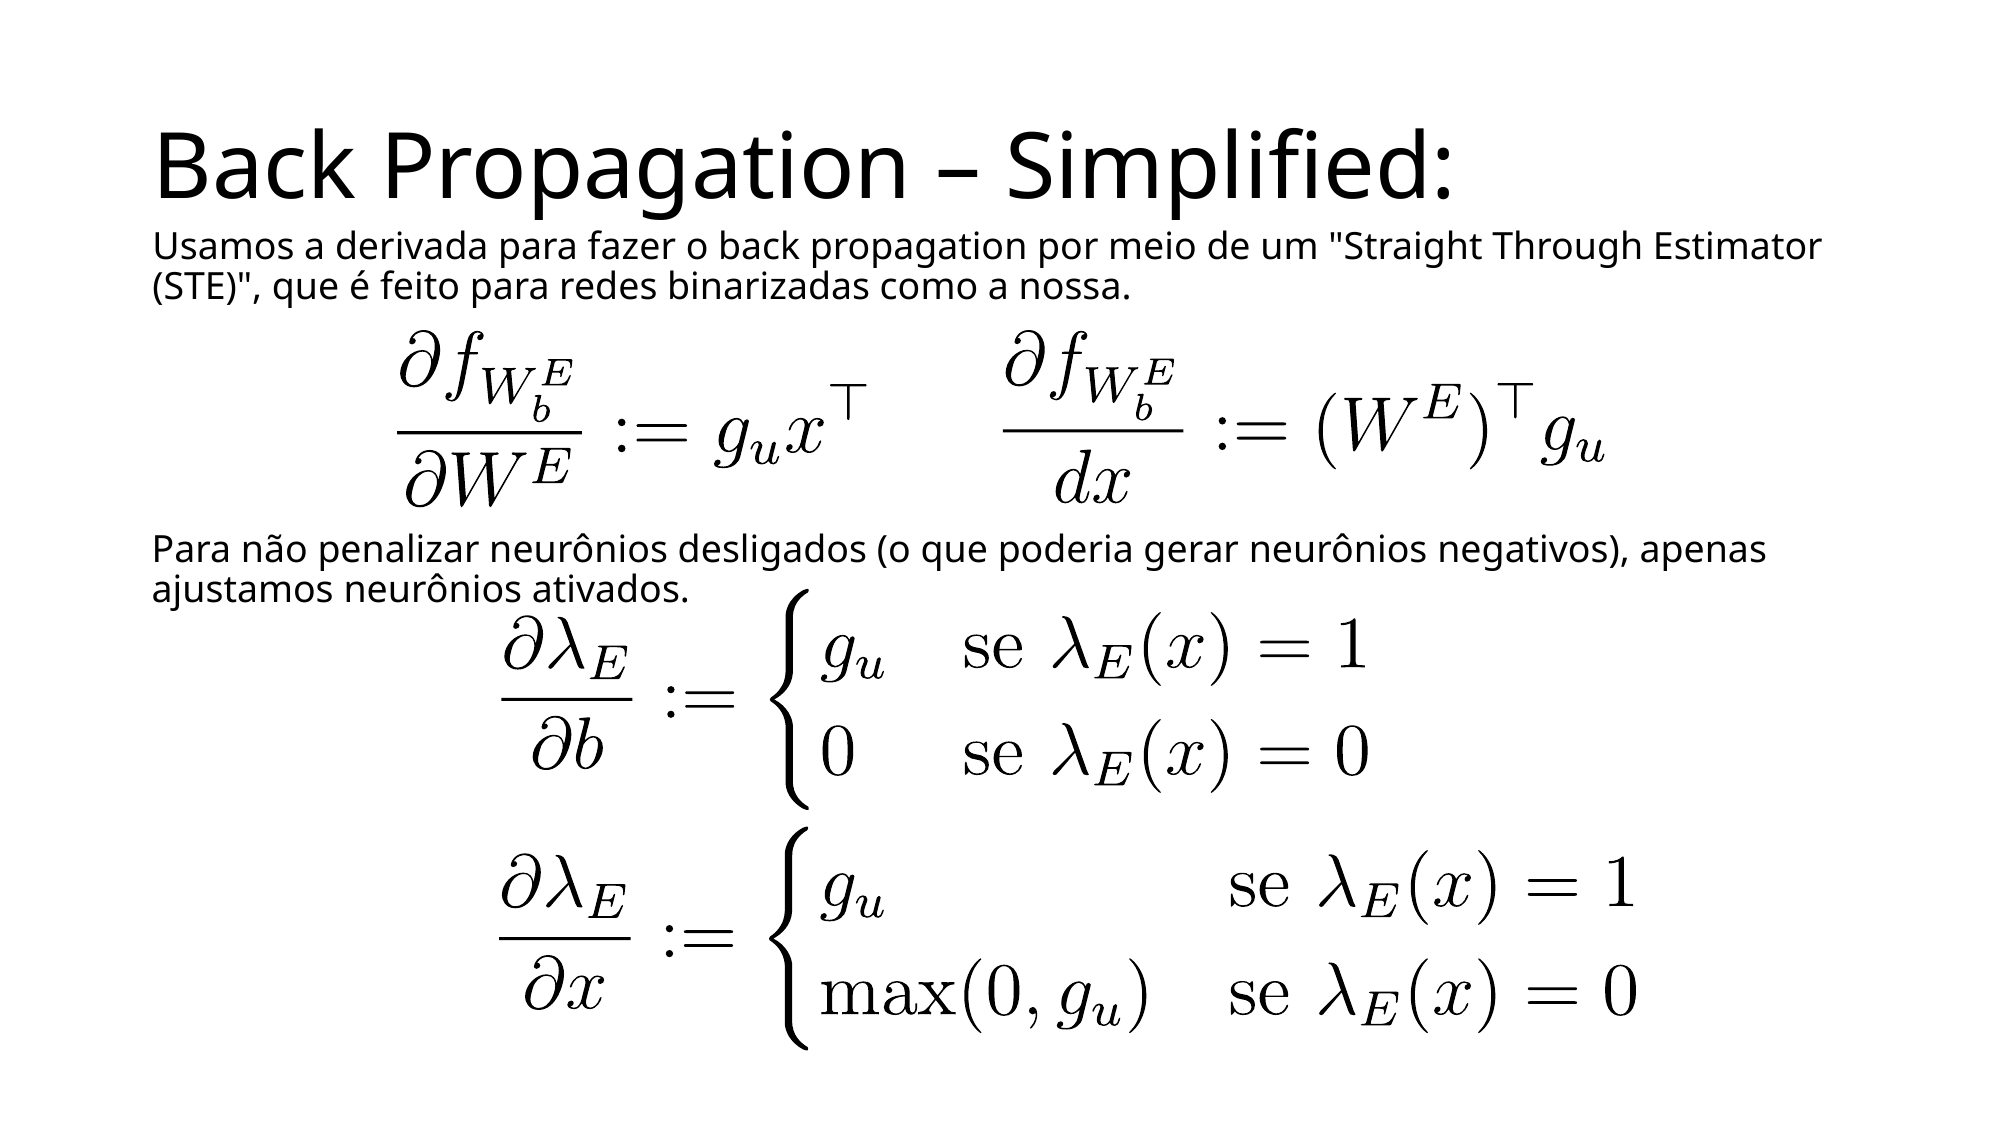

# Back Propagation – Simplified:
Usamos a derivada para fazer o back propagation por meio de um "Straight Through Estimator (STE)", que é feito para redes binarizadas como a nossa.
Para não penalizar neurônios desligados (o que poderia gerar neurônios negativos), apenas ajustamos neurônios ativados.